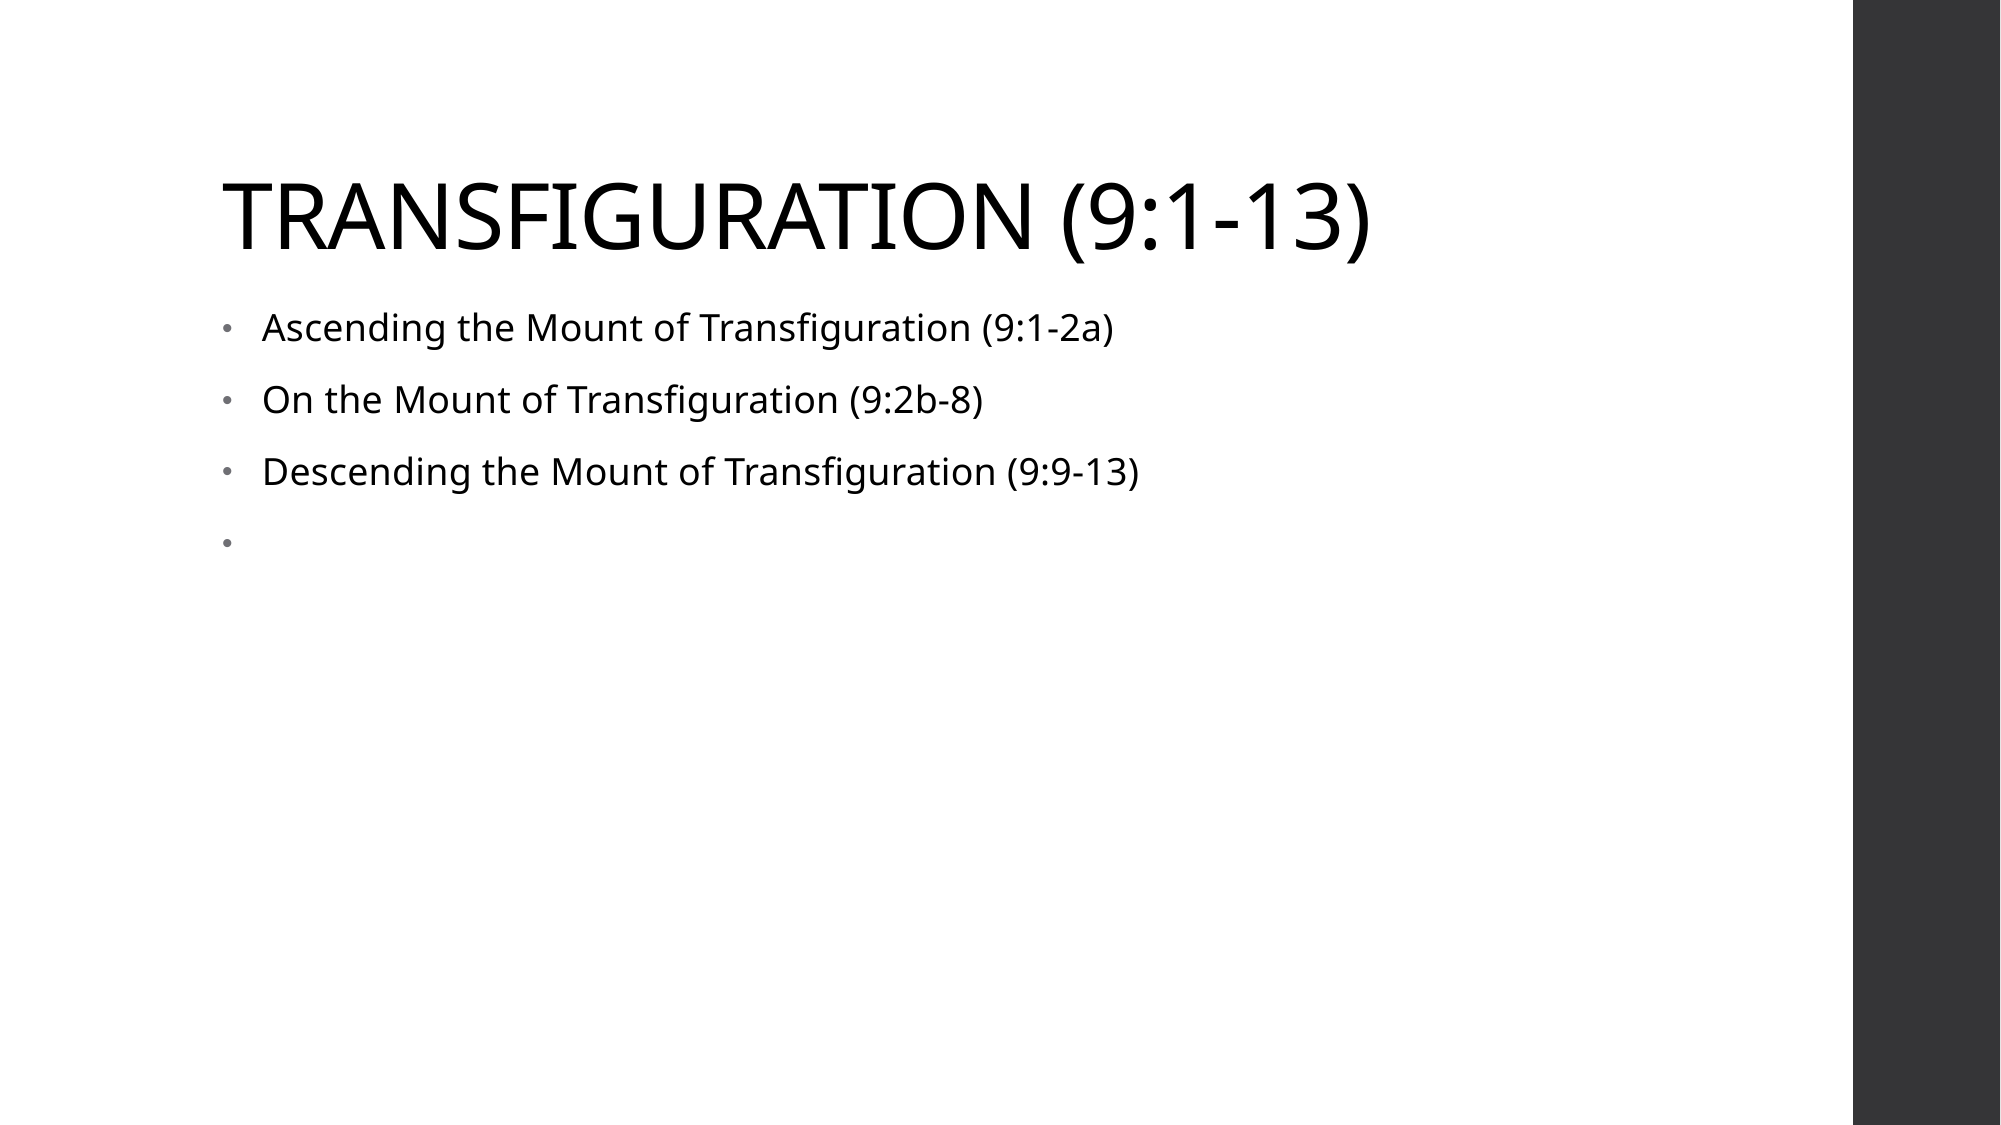

# TRANSFIGURATION (9:1-13)
 Ascending the Mount of Transfiguration (9:1-2a)
 On the Mount of Transfiguration (9:2b-8)
 Descending the Mount of Transfiguration (9:9-13)